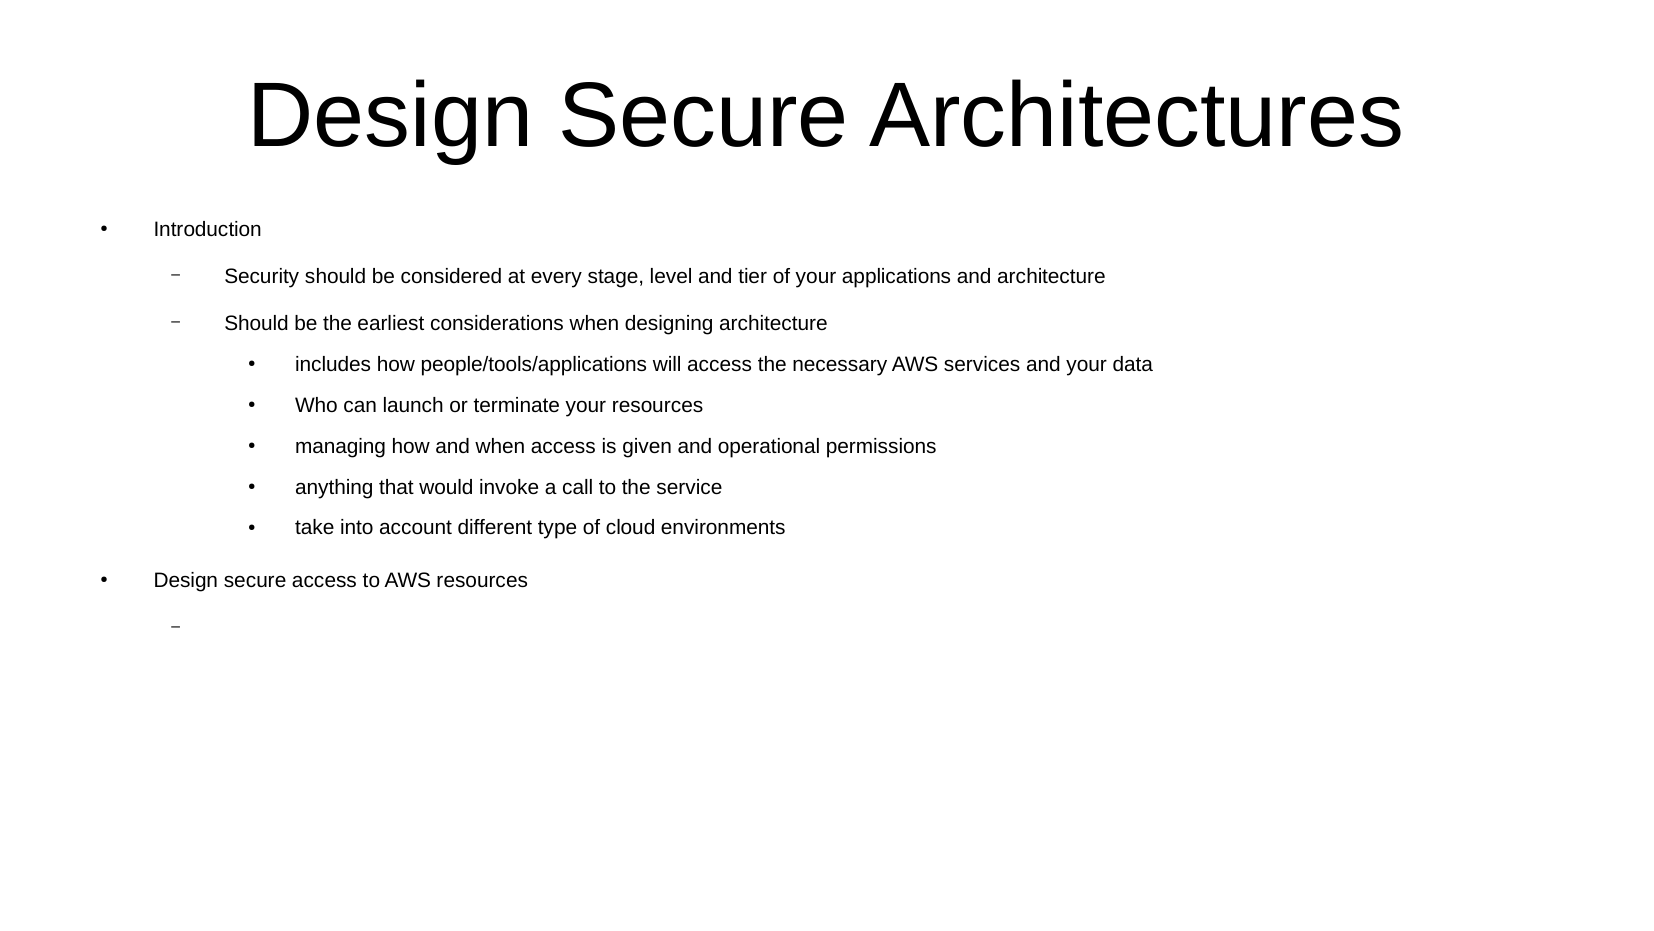

# Design Secure Architectures
Introduction
Security should be considered at every stage, level and tier of your applications and architecture
Should be the earliest considerations when designing architecture
includes how people/tools/applications will access the necessary AWS services and your data
Who can launch or terminate your resources
managing how and when access is given and operational permissions
anything that would invoke a call to the service
take into account different type of cloud environments
Design secure access to AWS resources